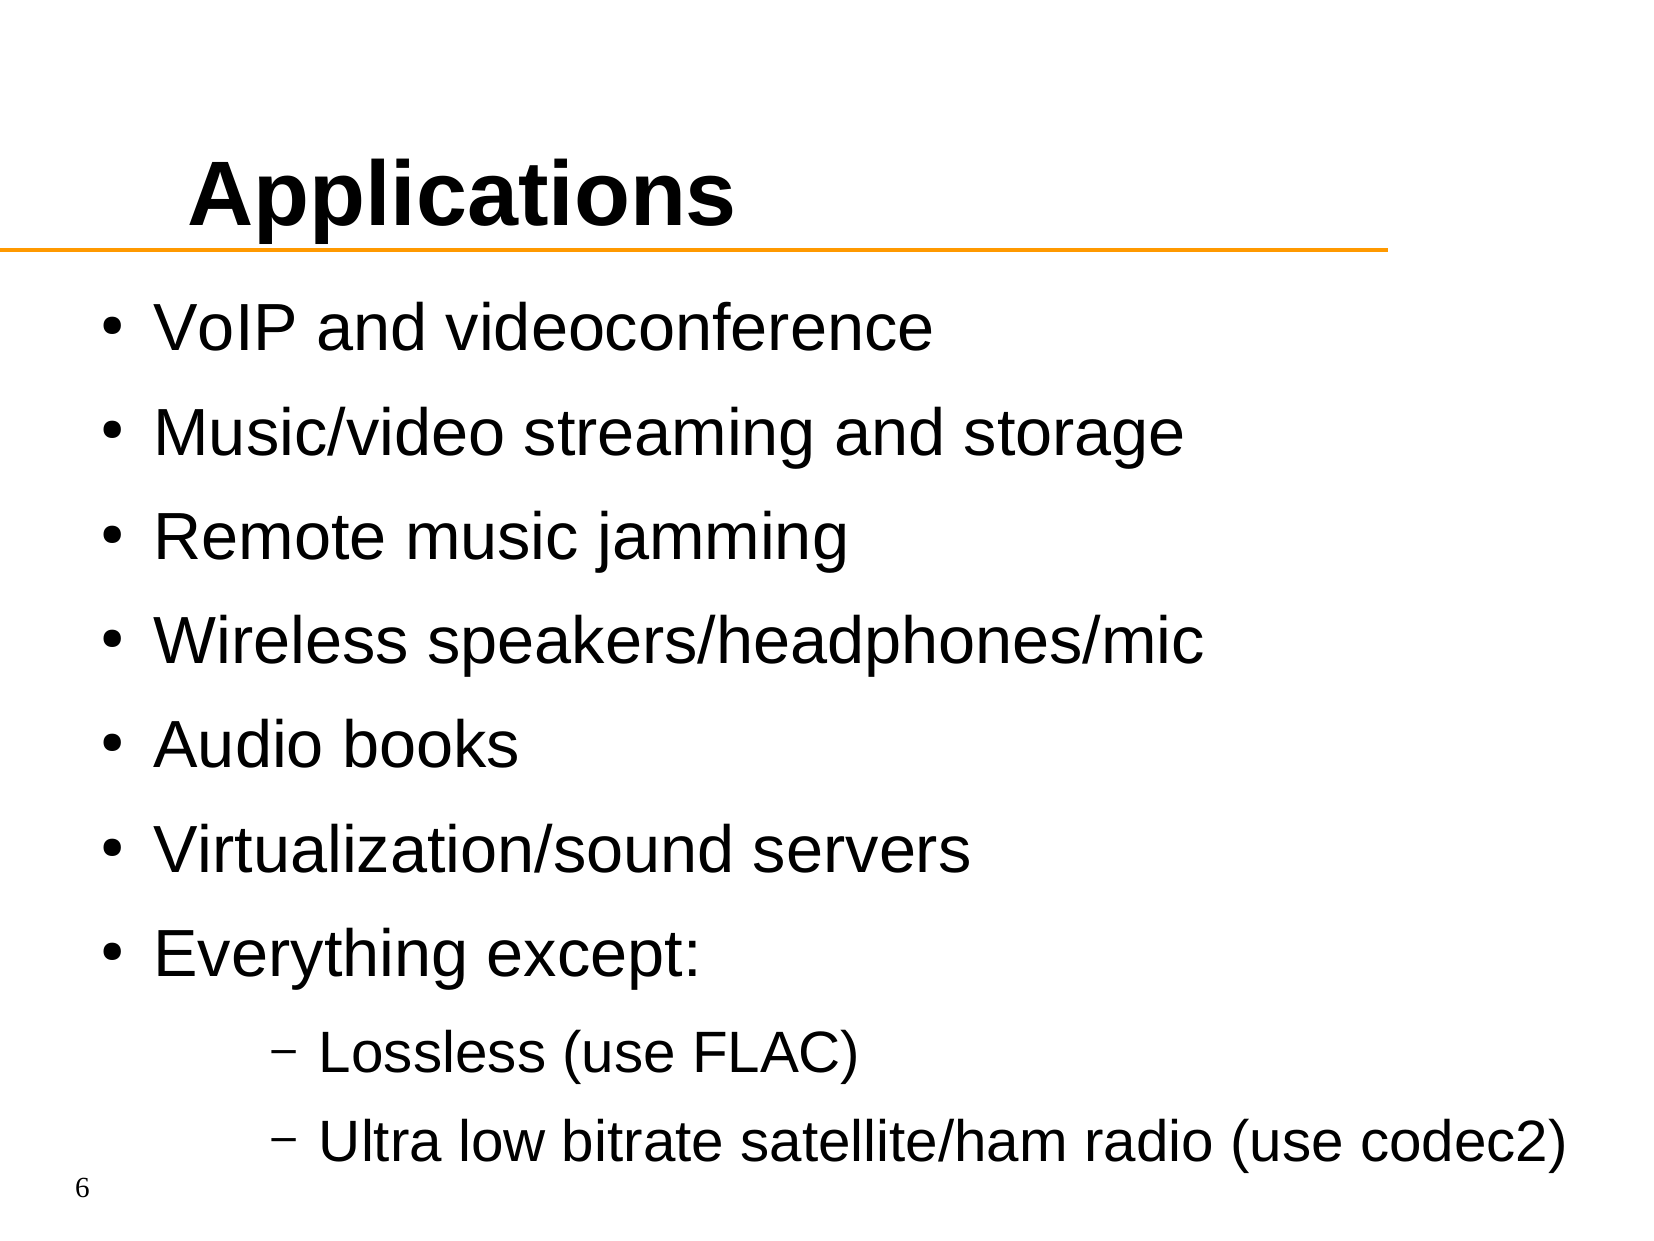

# Applications
VoIP and videoconference
Music/video streaming and storage
Remote music jamming
Wireless speakers/headphones/mic
Audio books
Virtualization/sound servers
Everything except:
Lossless (use FLAC)
Ultra low bitrate satellite/ham radio (use codec2)
6